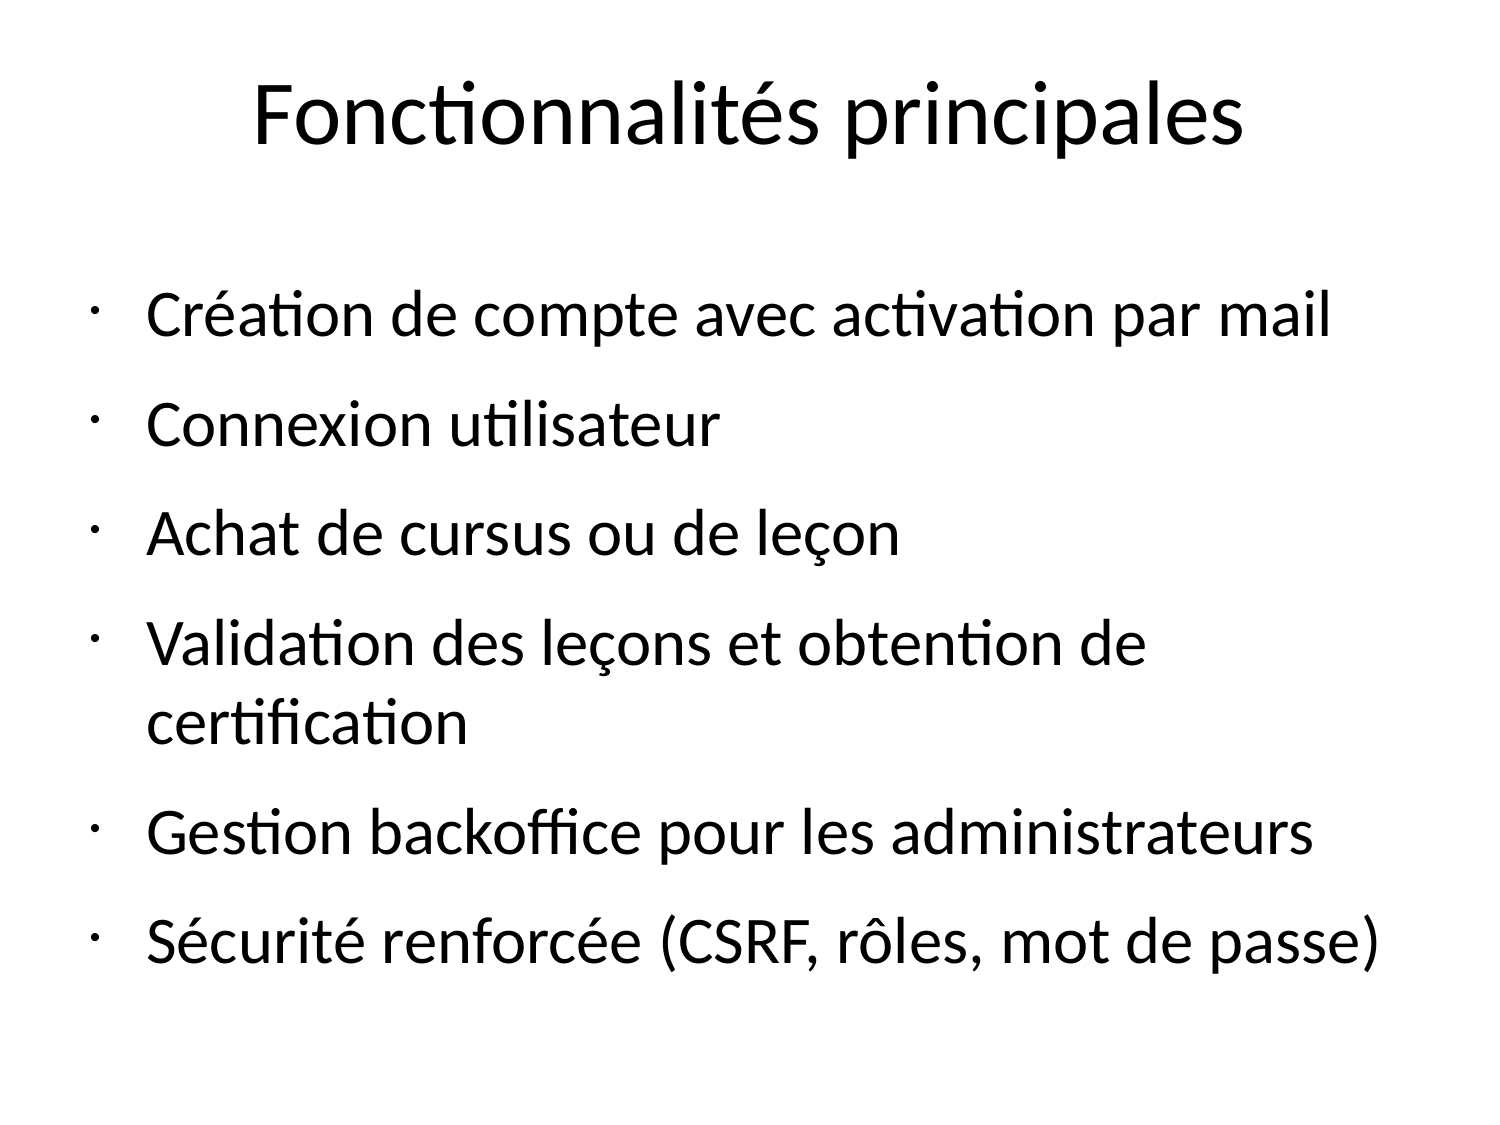

# Fonctionnalités principales
Création de compte avec activation par mail
Connexion utilisateur
Achat de cursus ou de leçon
Validation des leçons et obtention de certification
Gestion backoffice pour les administrateurs
Sécurité renforcée (CSRF, rôles, mot de passe)